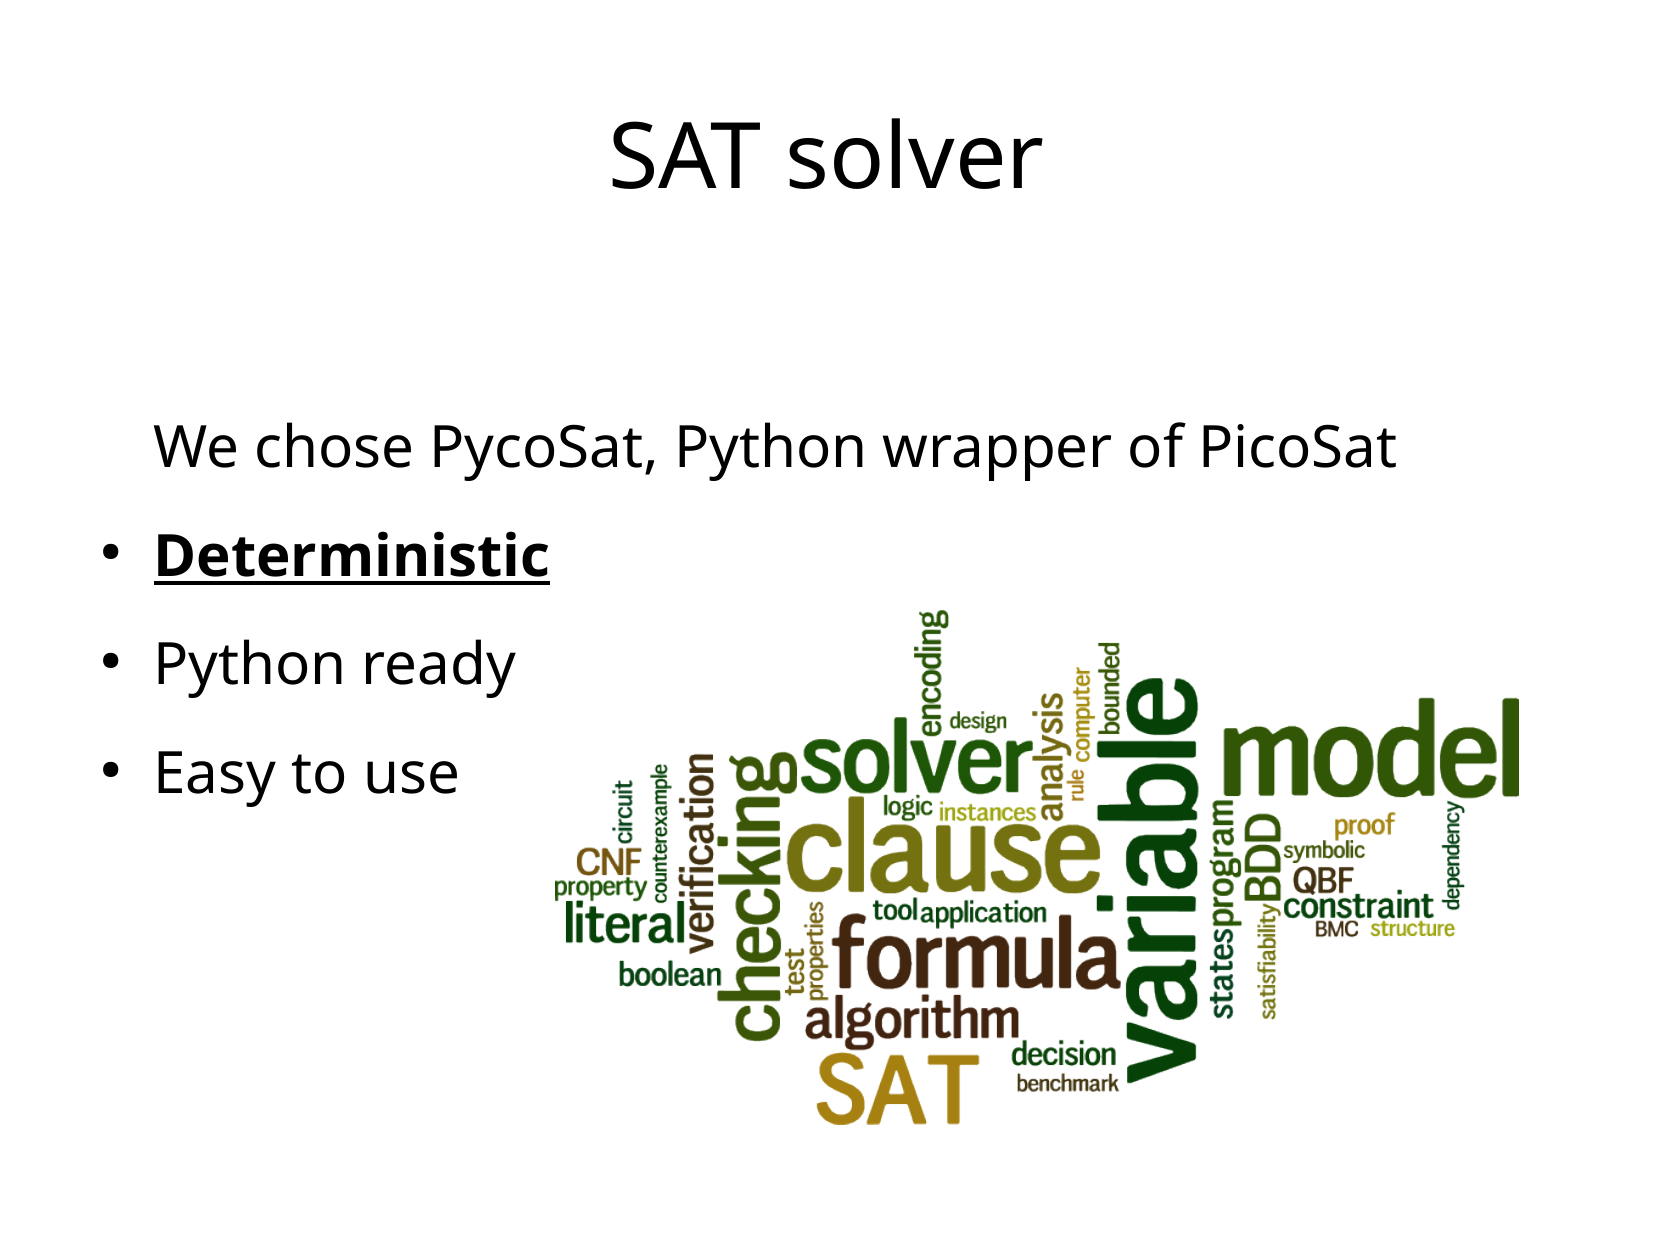

# SAT solver
We chose PycoSat, Python wrapper of PicoSat
Deterministic
Python ready
Easy to use